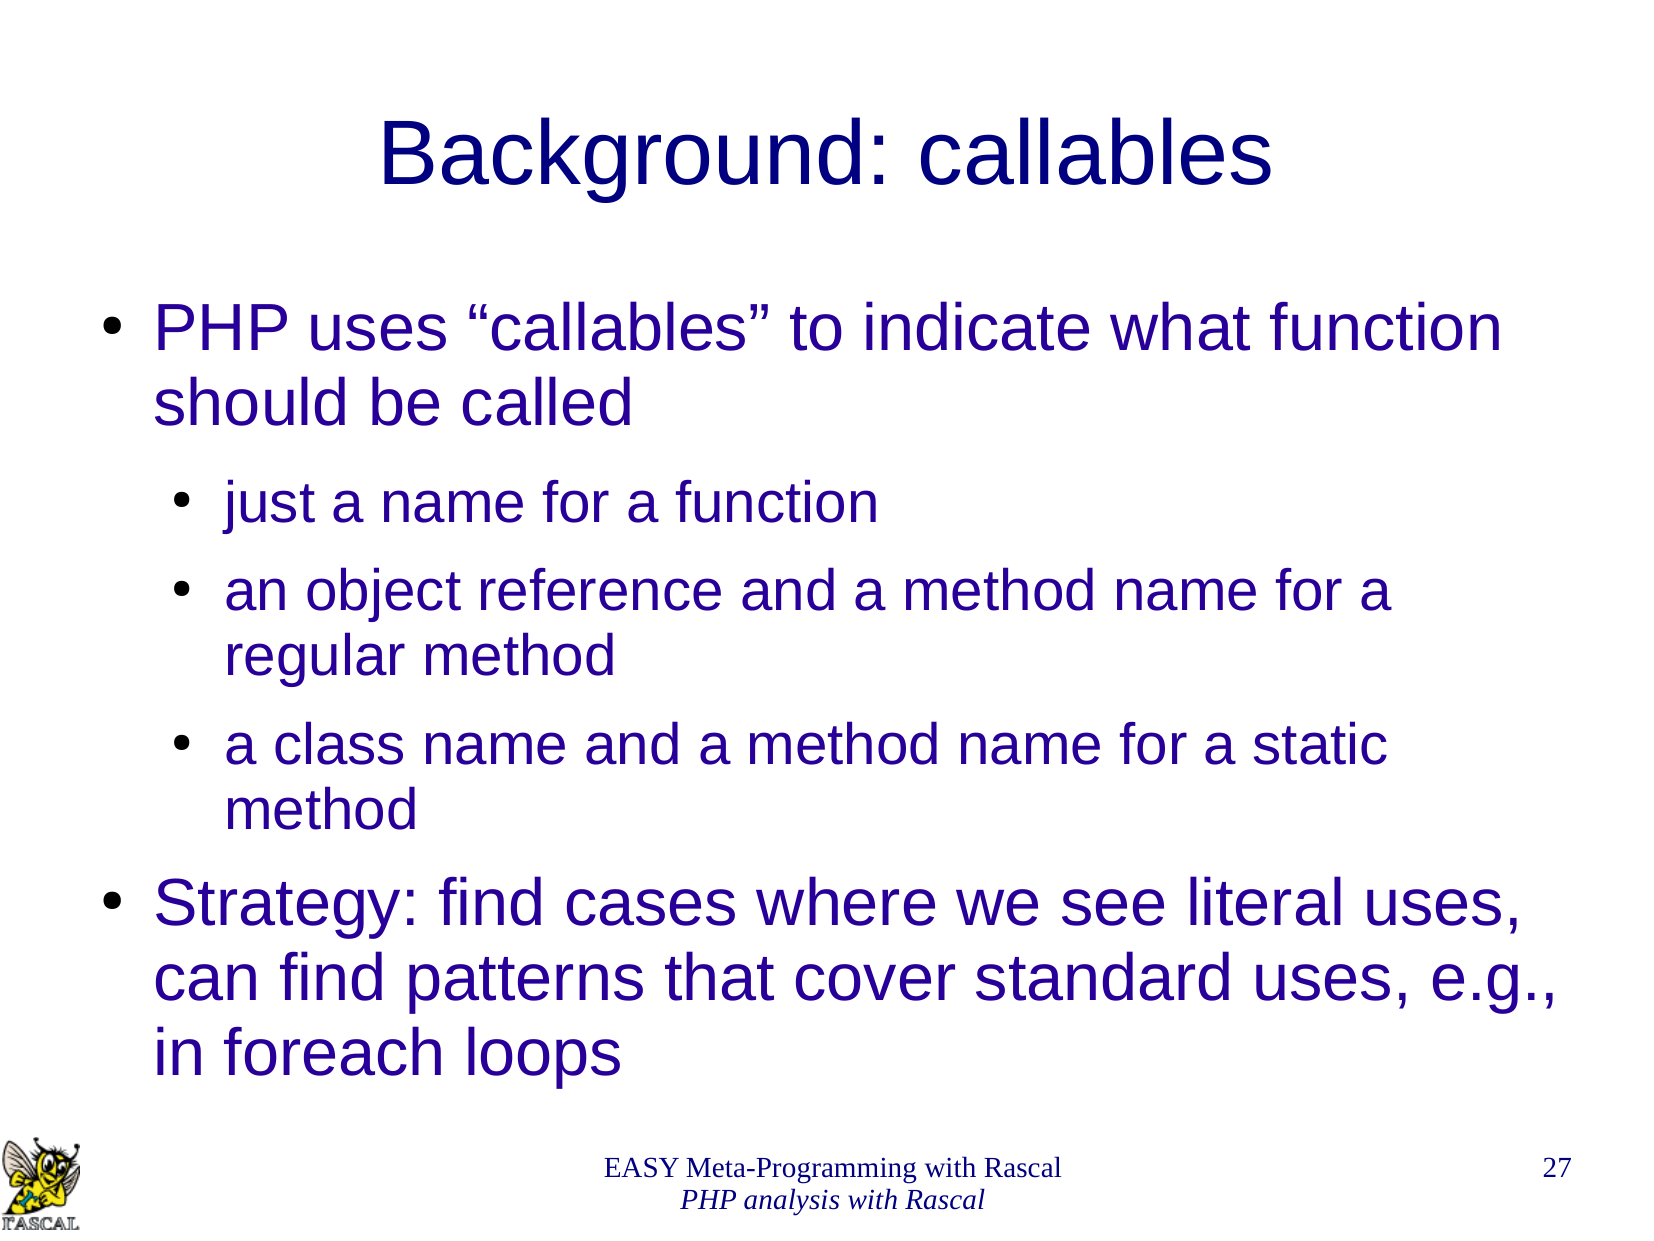

# Background: callables
PHP uses “callables” to indicate what function should be called
just a name for a function
an object reference and a method name for a regular method
a class name and a method name for a static method
Strategy: find cases where we see literal uses, can find patterns that cover standard uses, e.g., in foreach loops
27